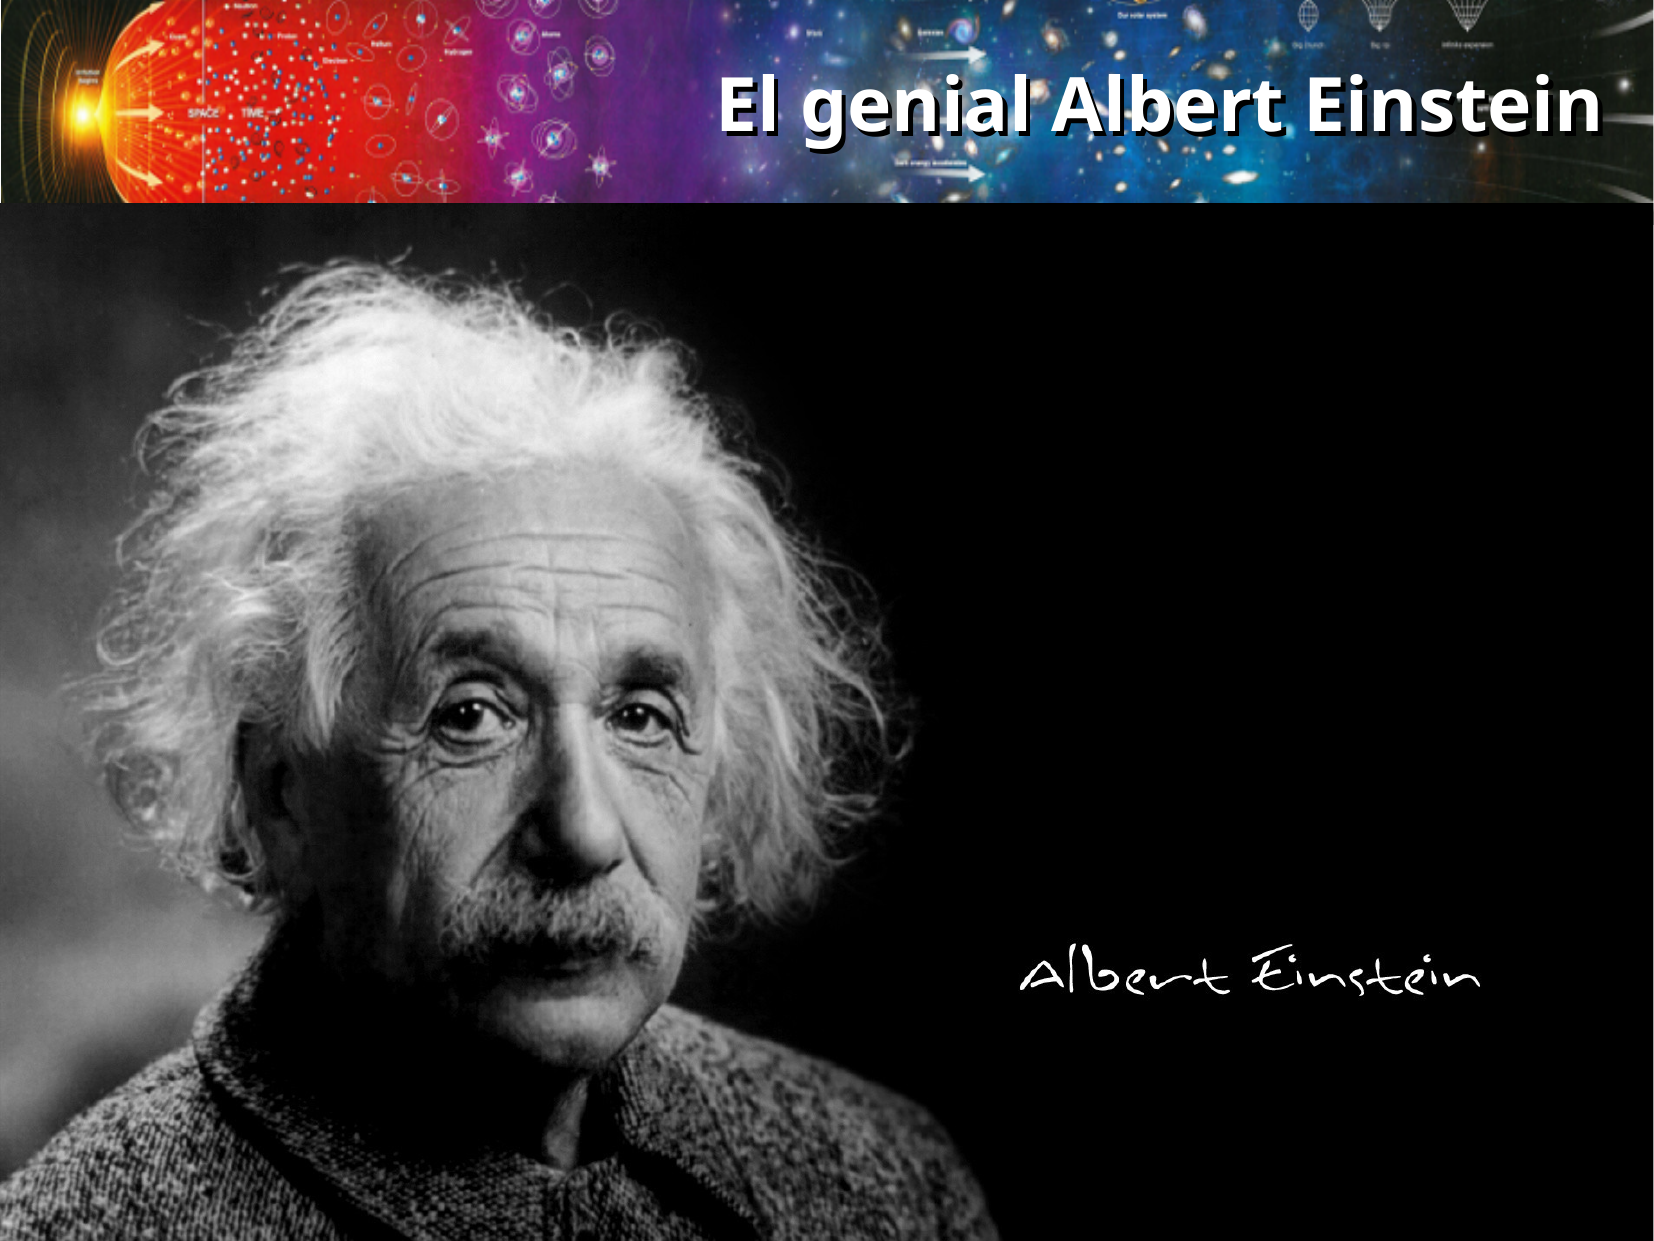

# El genial Albert Einstein
Ago 18, 2016
H. Asorey - IPAC 2016 - 02/16
6